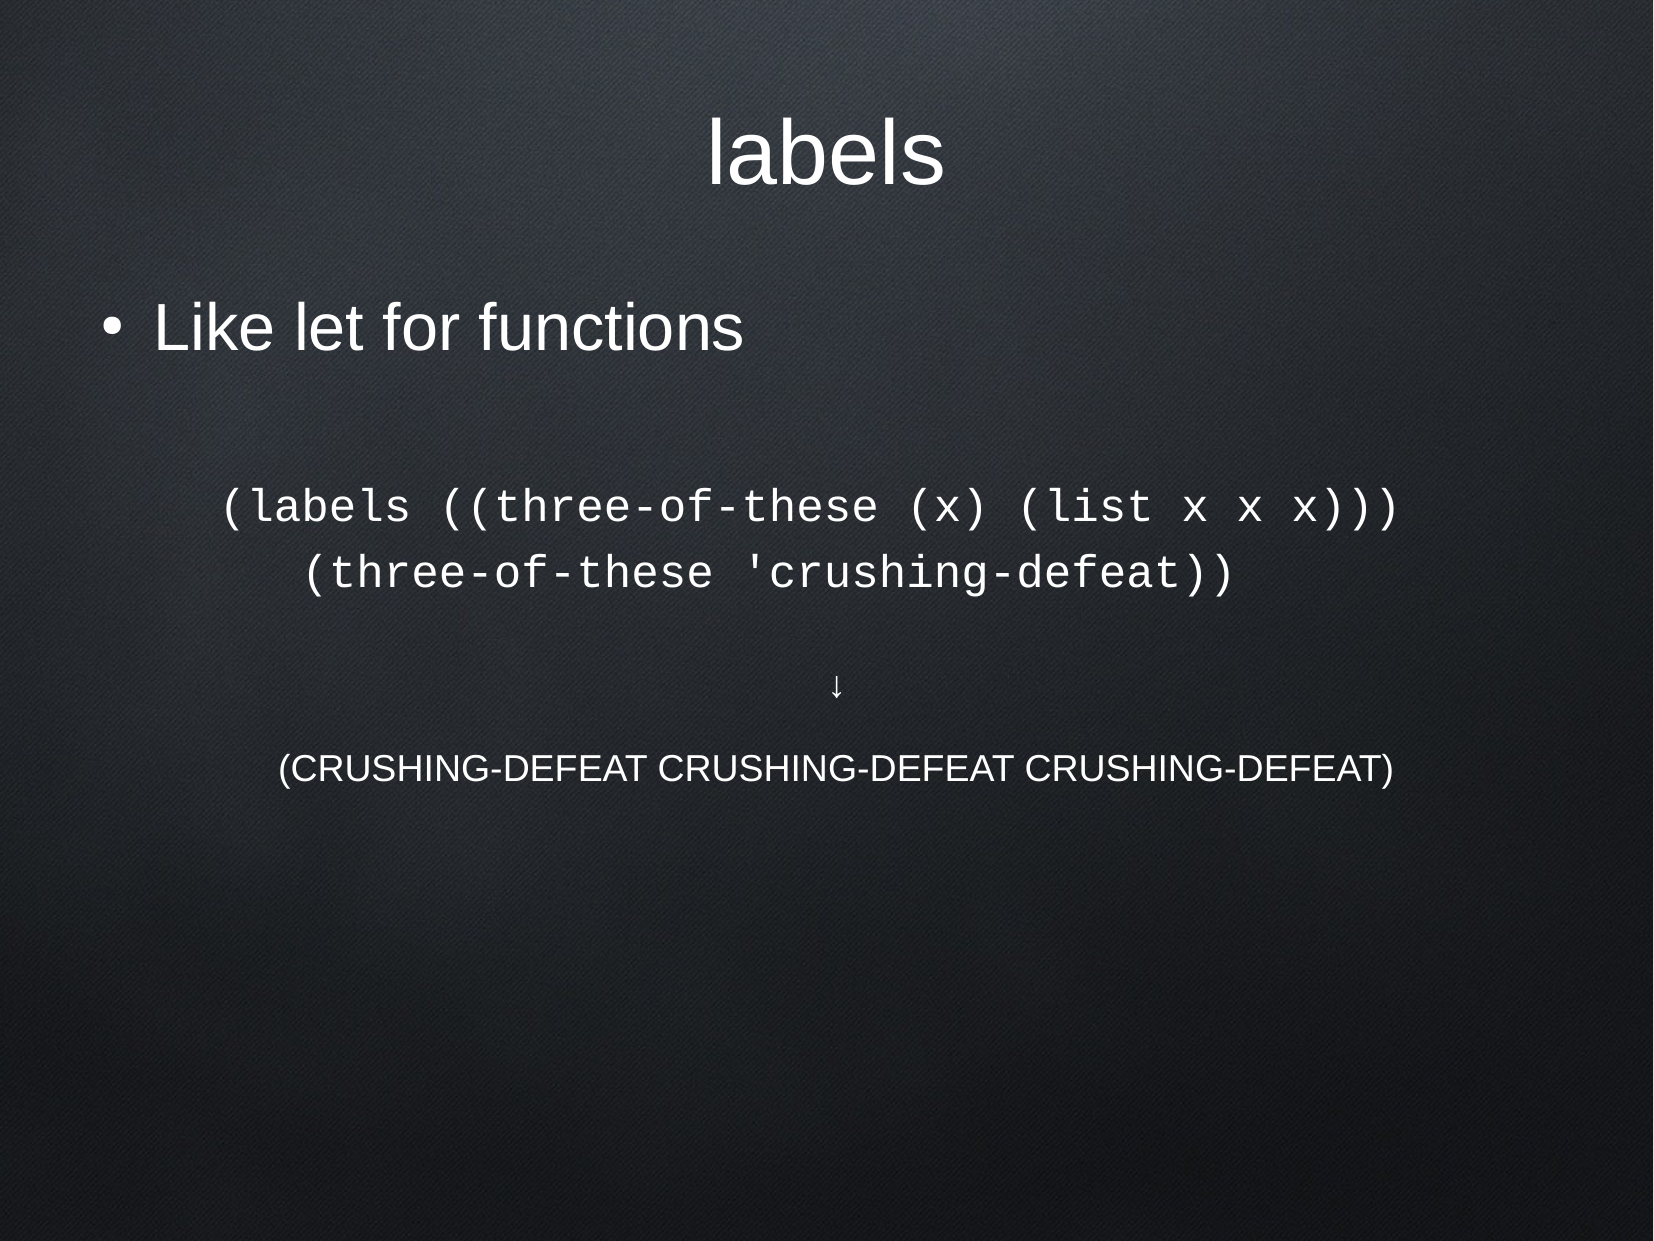

# labels
Like let for functions
(labels ((three-of-these (x) (list x x x)))
 (three-of-these 'crushing-defeat))
↓
(CRUSHING-DEFEAT CRUSHING-DEFEAT CRUSHING-DEFEAT)